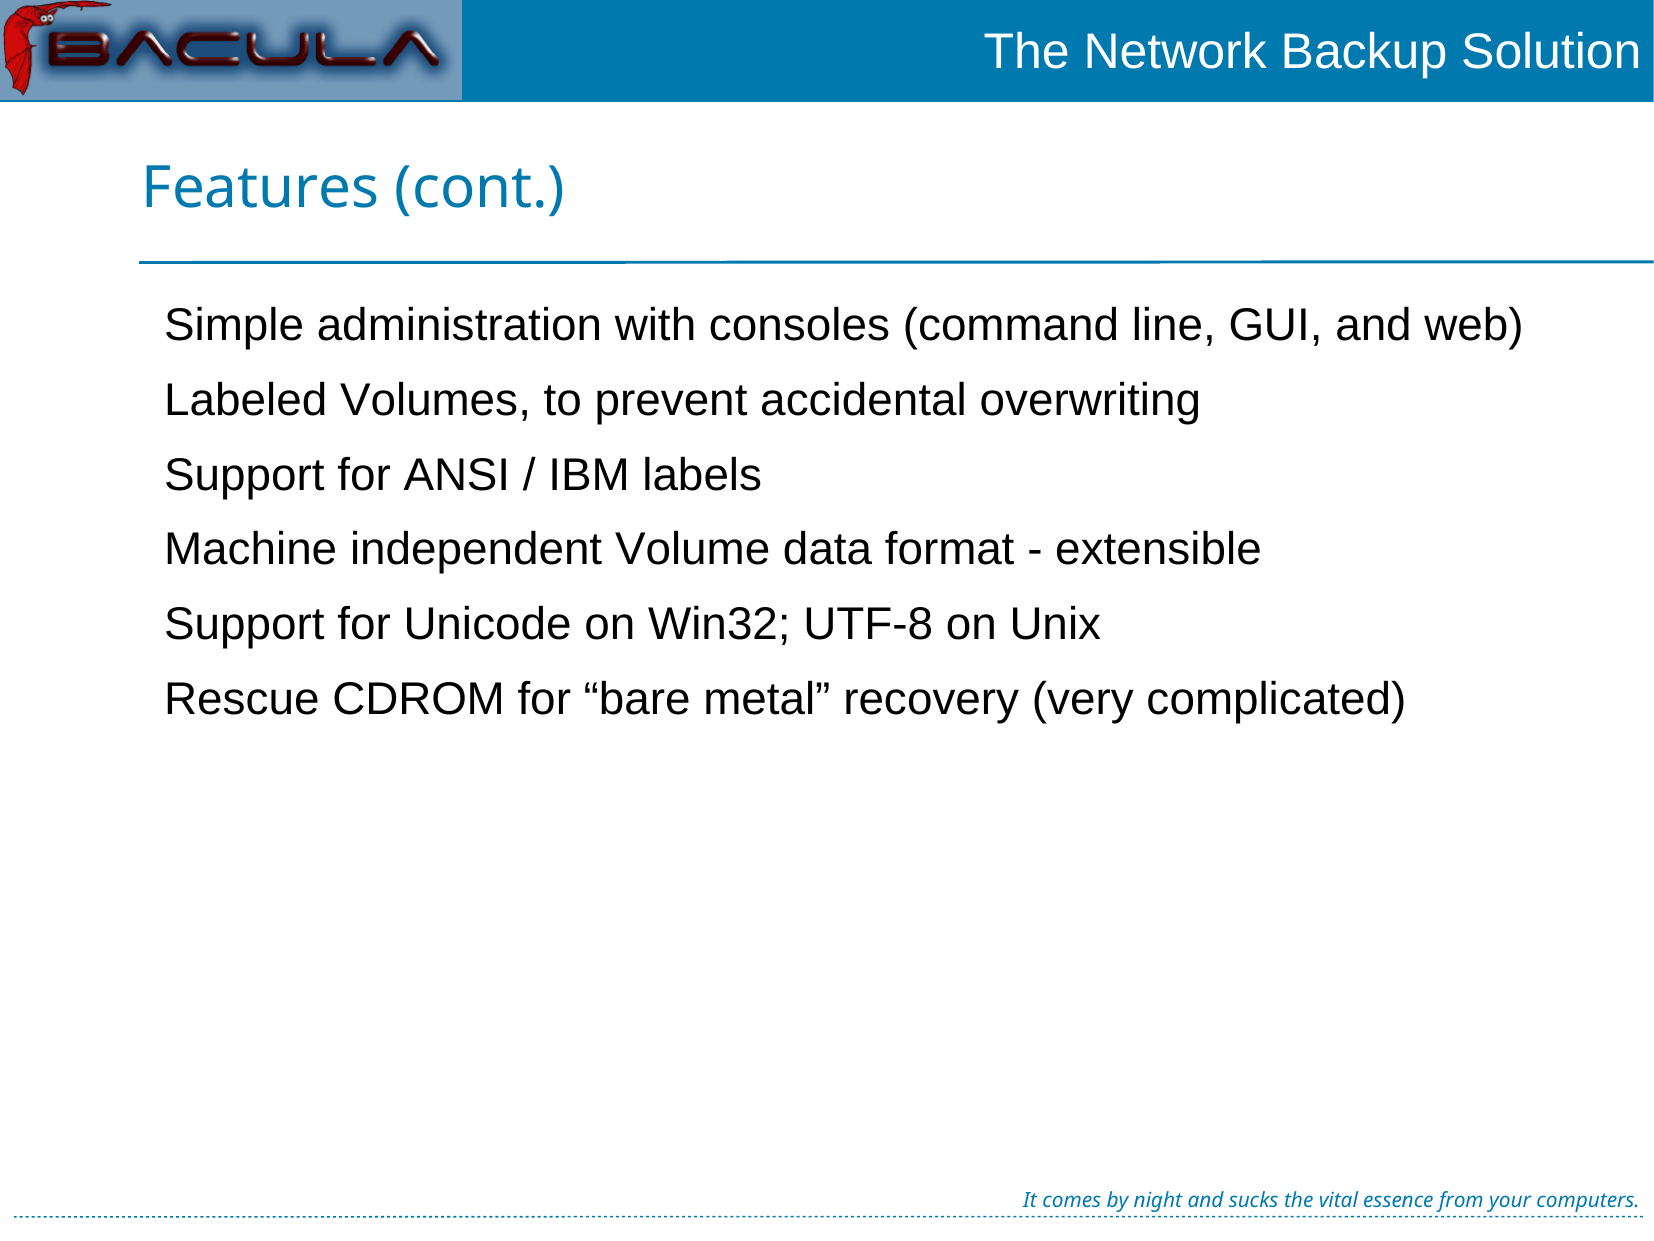

# Features (cont.)
Simple administration with consoles (command line, GUI, and web)
Labeled Volumes, to prevent accidental overwriting
Support for ANSI / IBM labels
Machine independent Volume data format - extensible
Support for Unicode on Win32; UTF-8 on Unix
Rescue CDROM for “bare metal” recovery (very complicated)